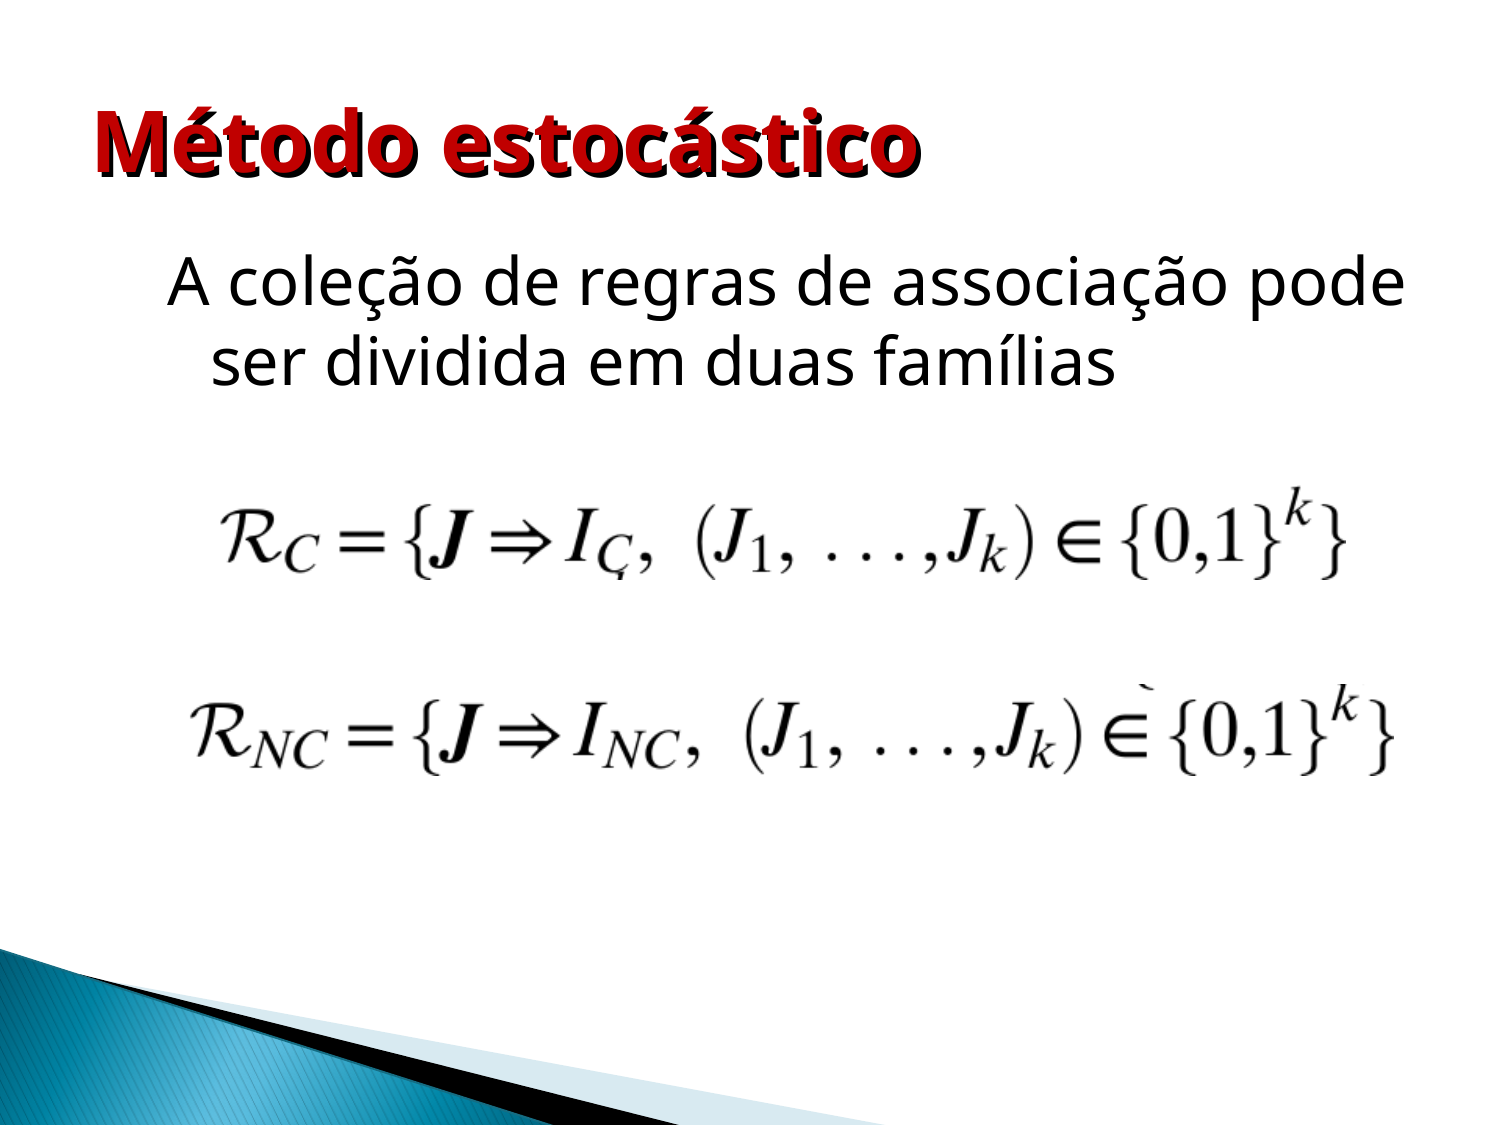

Método estocástico
# A coleção de regras de associação pode ser dividida em duas famílias